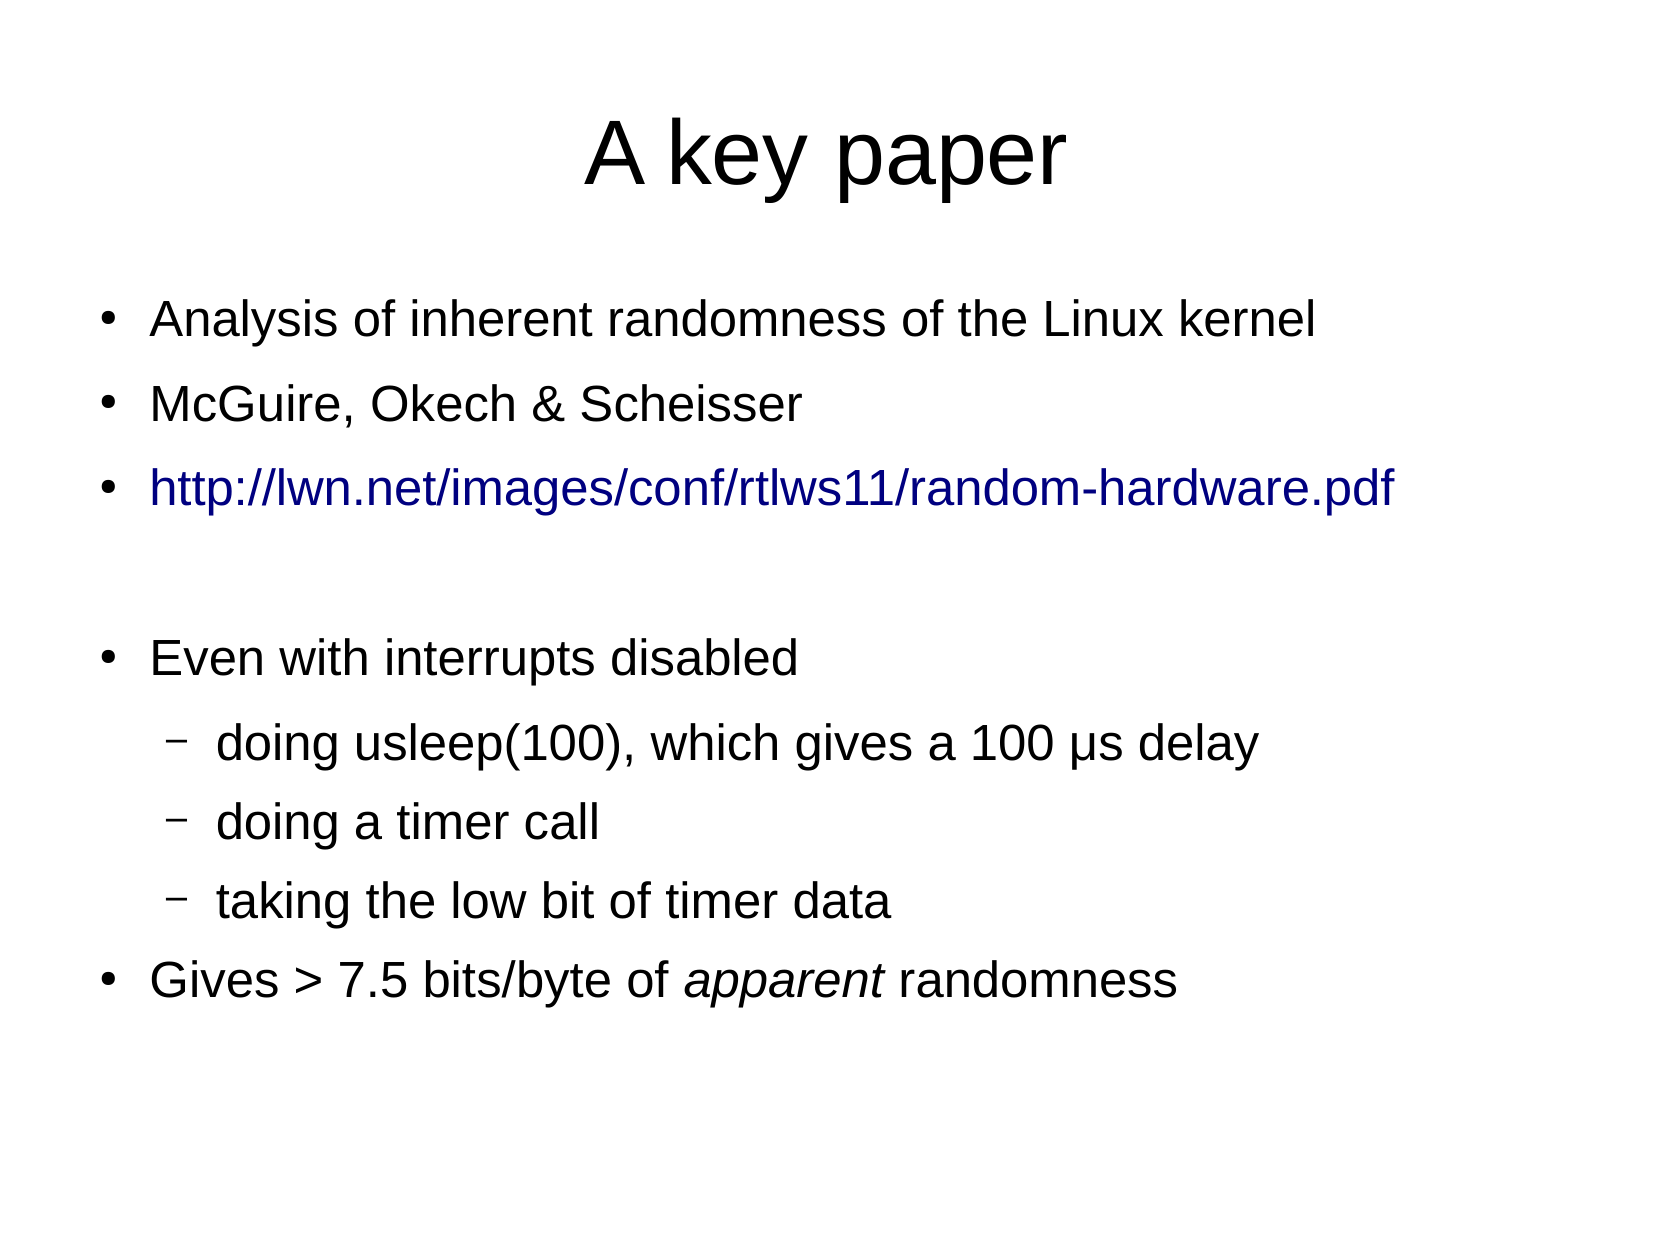

# A key paper
Analysis of inherent randomness of the Linux kernel
McGuire, Okech & Scheisser
http://lwn.net/images/conf/rtlws11/random-hardware.pdf
Even with interrupts disabled
doing usleep(100), which gives a 100 μs delay
doing a timer call
taking the low bit of timer data
Gives > 7.5 bits/byte of apparent randomness